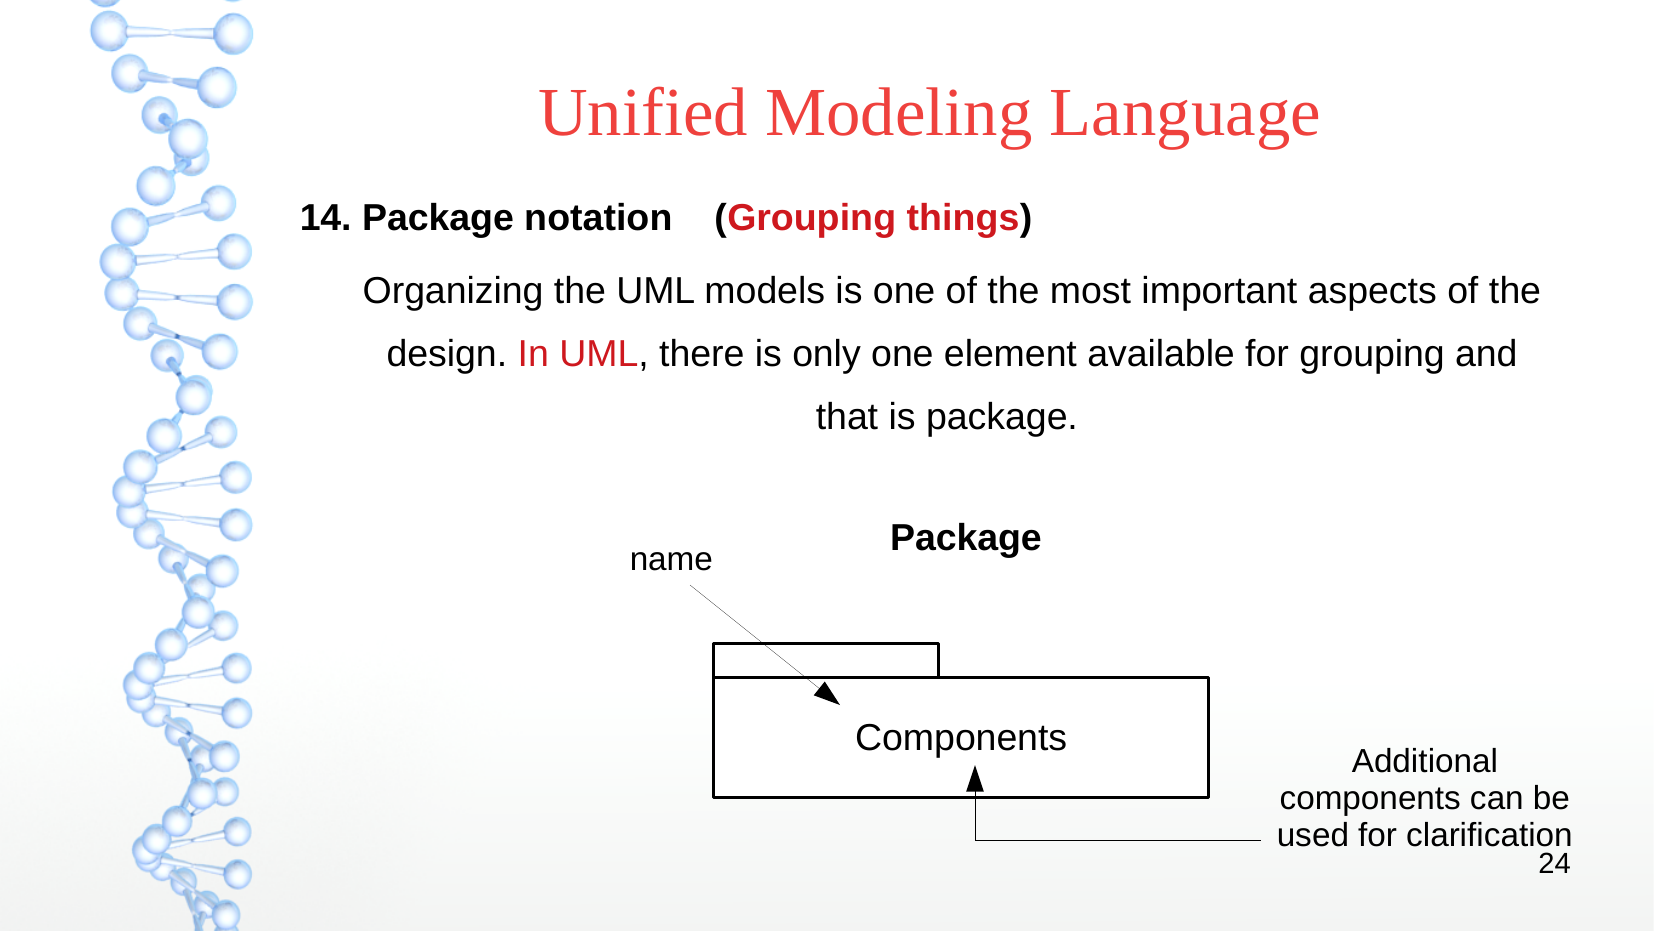

# Unified Modeling Language
14. Package notation (Grouping things)
Organizing the UML models is one of the most important aspects of the design. In UML, there is only one element available for grouping and that is package.
Package
name
Components
Additional components can be used for clarification
24